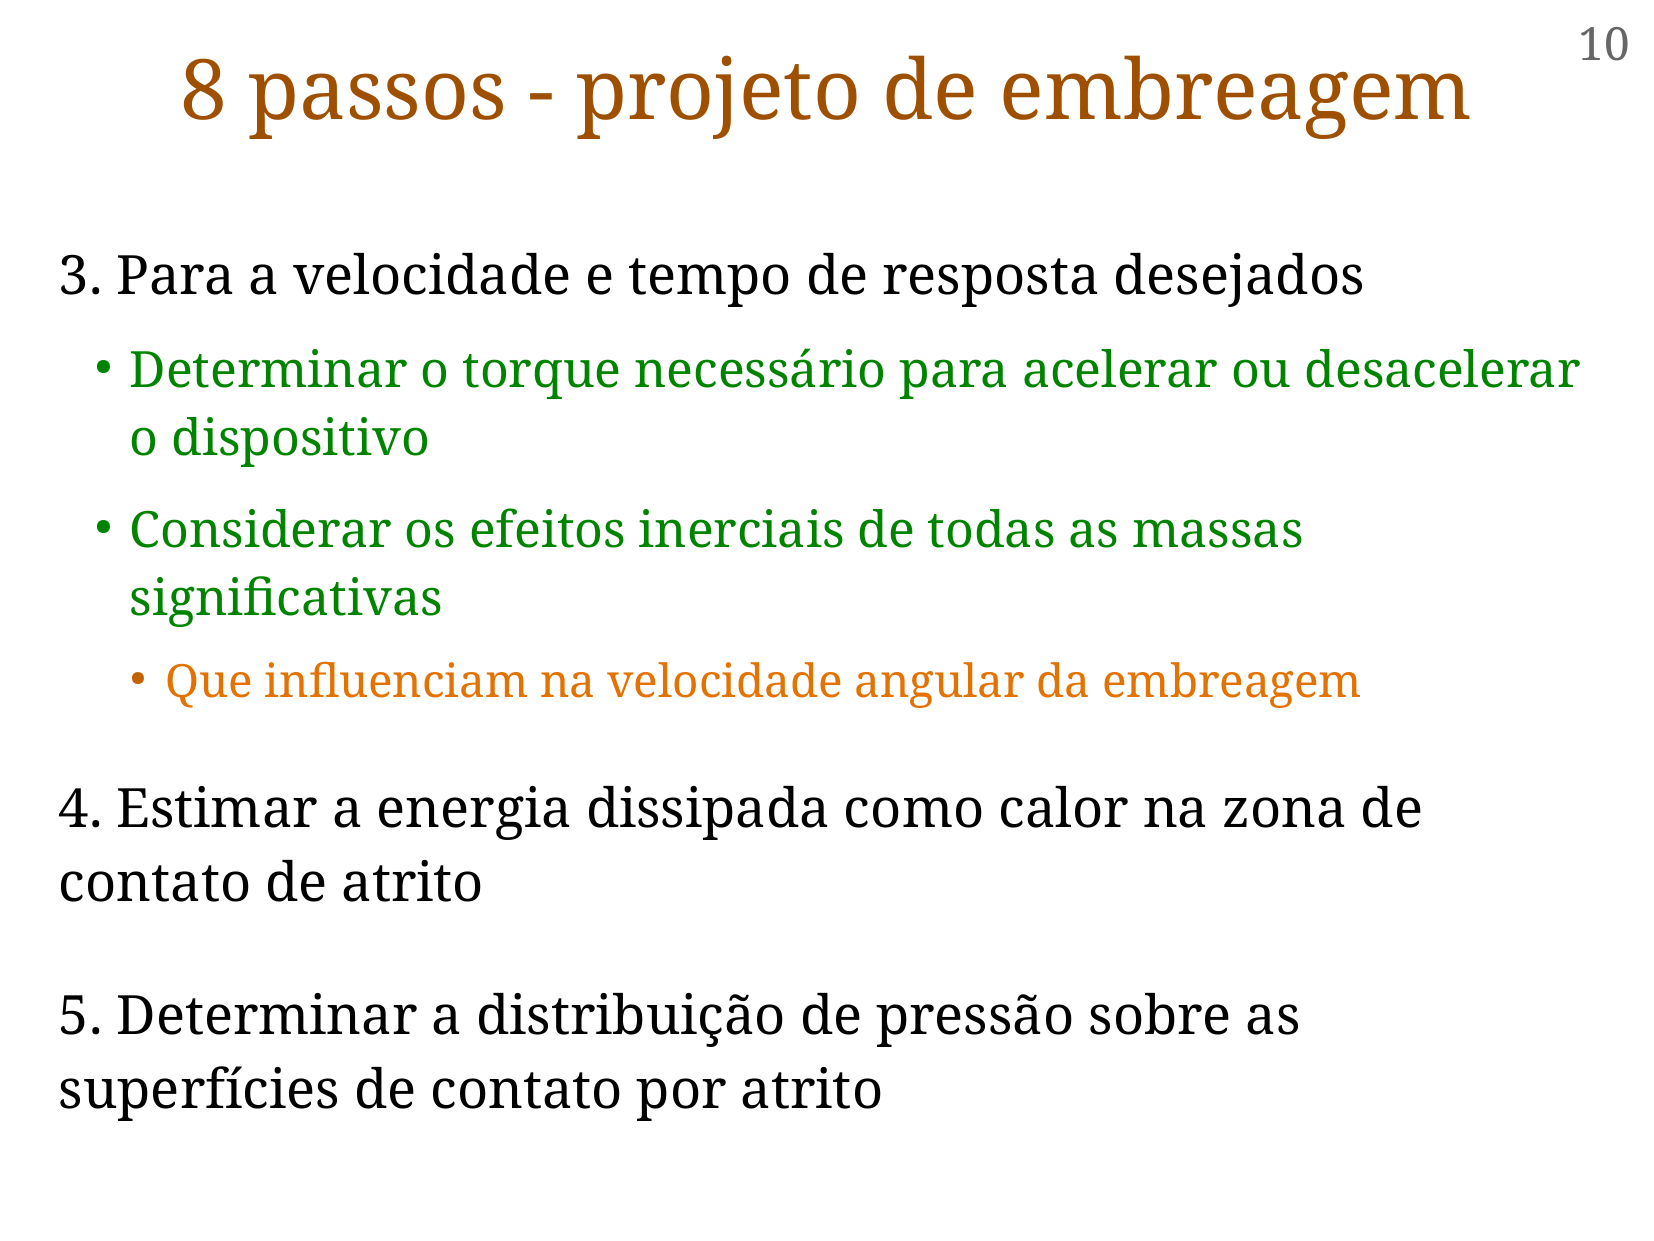

10
# 8 passos - projeto de embreagem
3. Para a velocidade e tempo de resposta desejados
Determinar o torque necessário para acelerar ou desacelerar o dispositivo
Considerar os efeitos inerciais de todas as massas significativas
Que influenciam na velocidade angular da embreagem
4. Estimar a energia dissipada como calor na zona de contato de atrito
5. Determinar a distribuição de pressão sobre as superfícies de contato por atrito